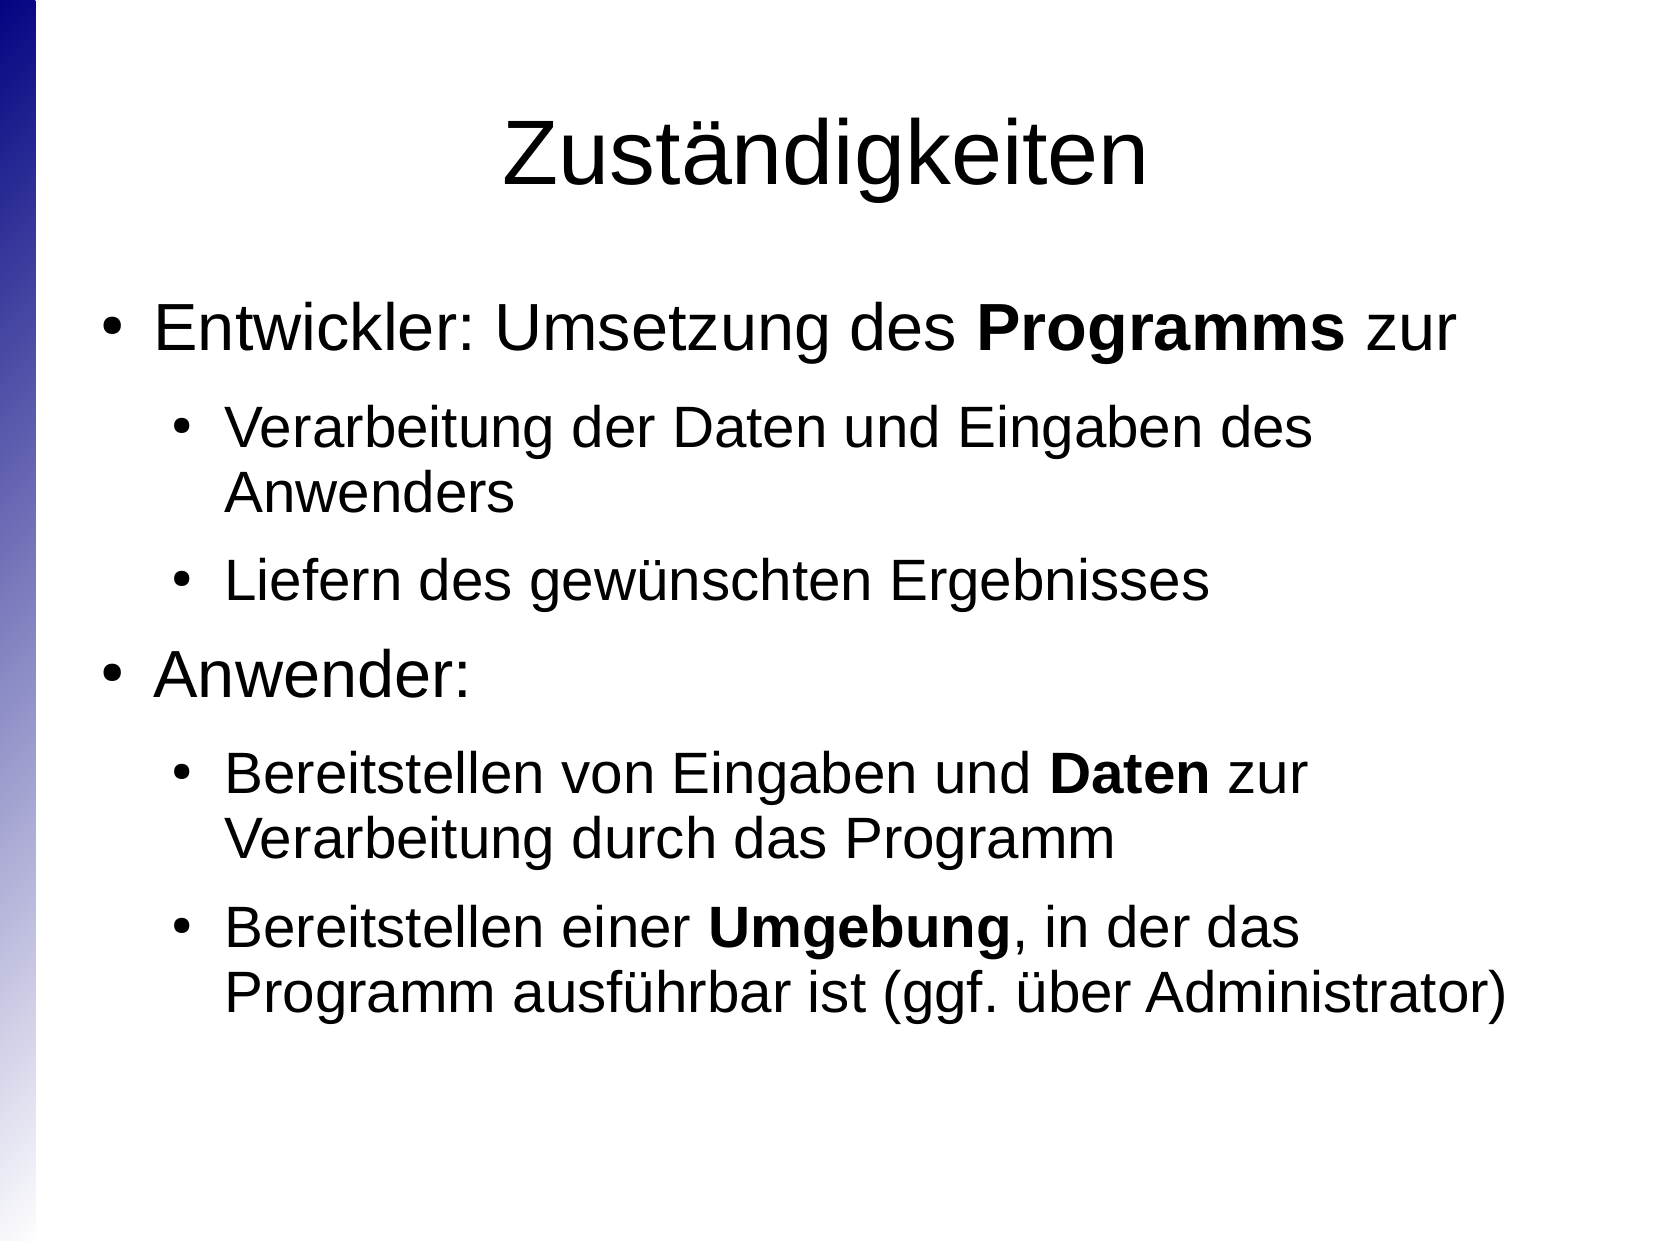

# Zuständigkeiten
Entwickler: Umsetzung des Programms zur
Verarbeitung der Daten und Eingaben des Anwenders
Liefern des gewünschten Ergebnisses
Anwender:
Bereitstellen von Eingaben und Daten zur Verarbeitung durch das Programm
Bereitstellen einer Umgebung, in der das Programm ausführbar ist (ggf. über Administrator)